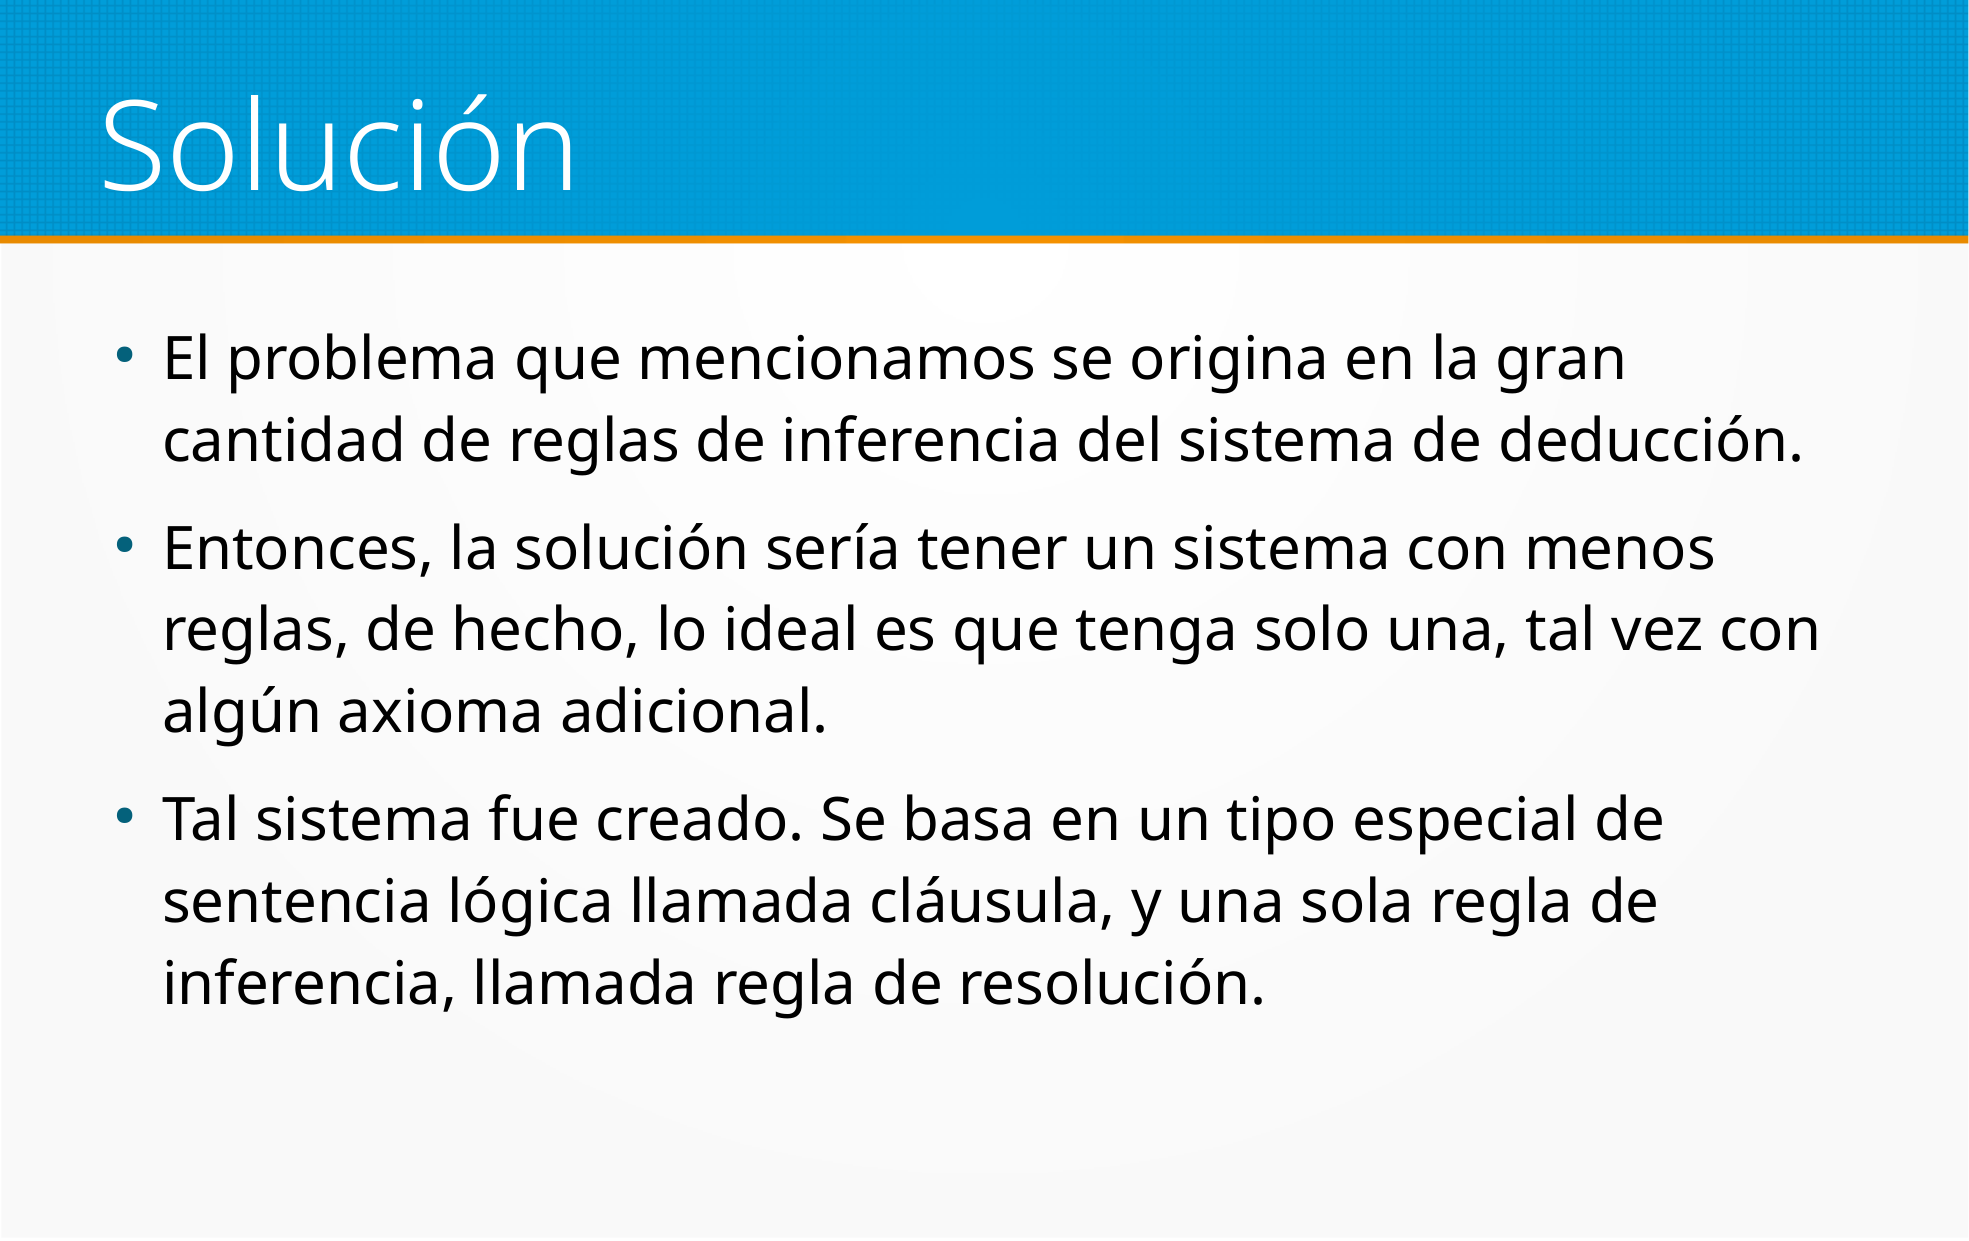

# Solución
El problema que mencionamos se origina en la gran cantidad de reglas de inferencia del sistema de deducción.
Entonces, la solución sería tener un sistema con menos reglas, de hecho, lo ideal es que tenga solo una, tal vez con algún axioma adicional.
Tal sistema fue creado. Se basa en un tipo especial de sentencia lógica llamada cláusula, y una sola regla de inferencia, llamada regla de resolución.